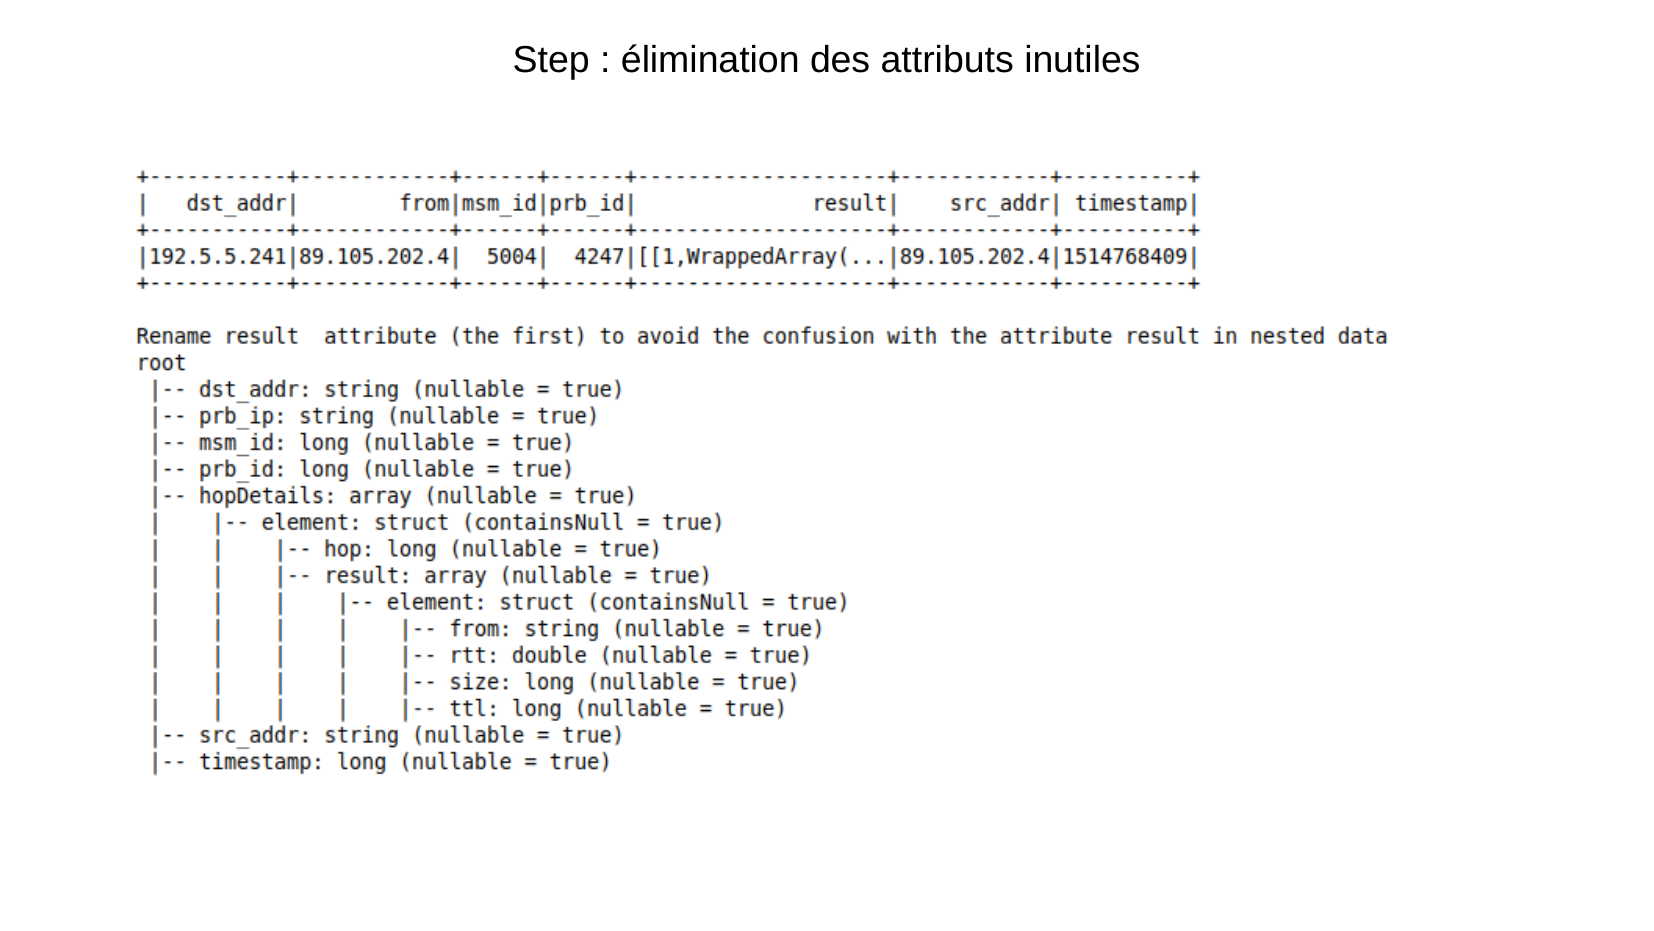

# Step : élimination des attributs inutiles